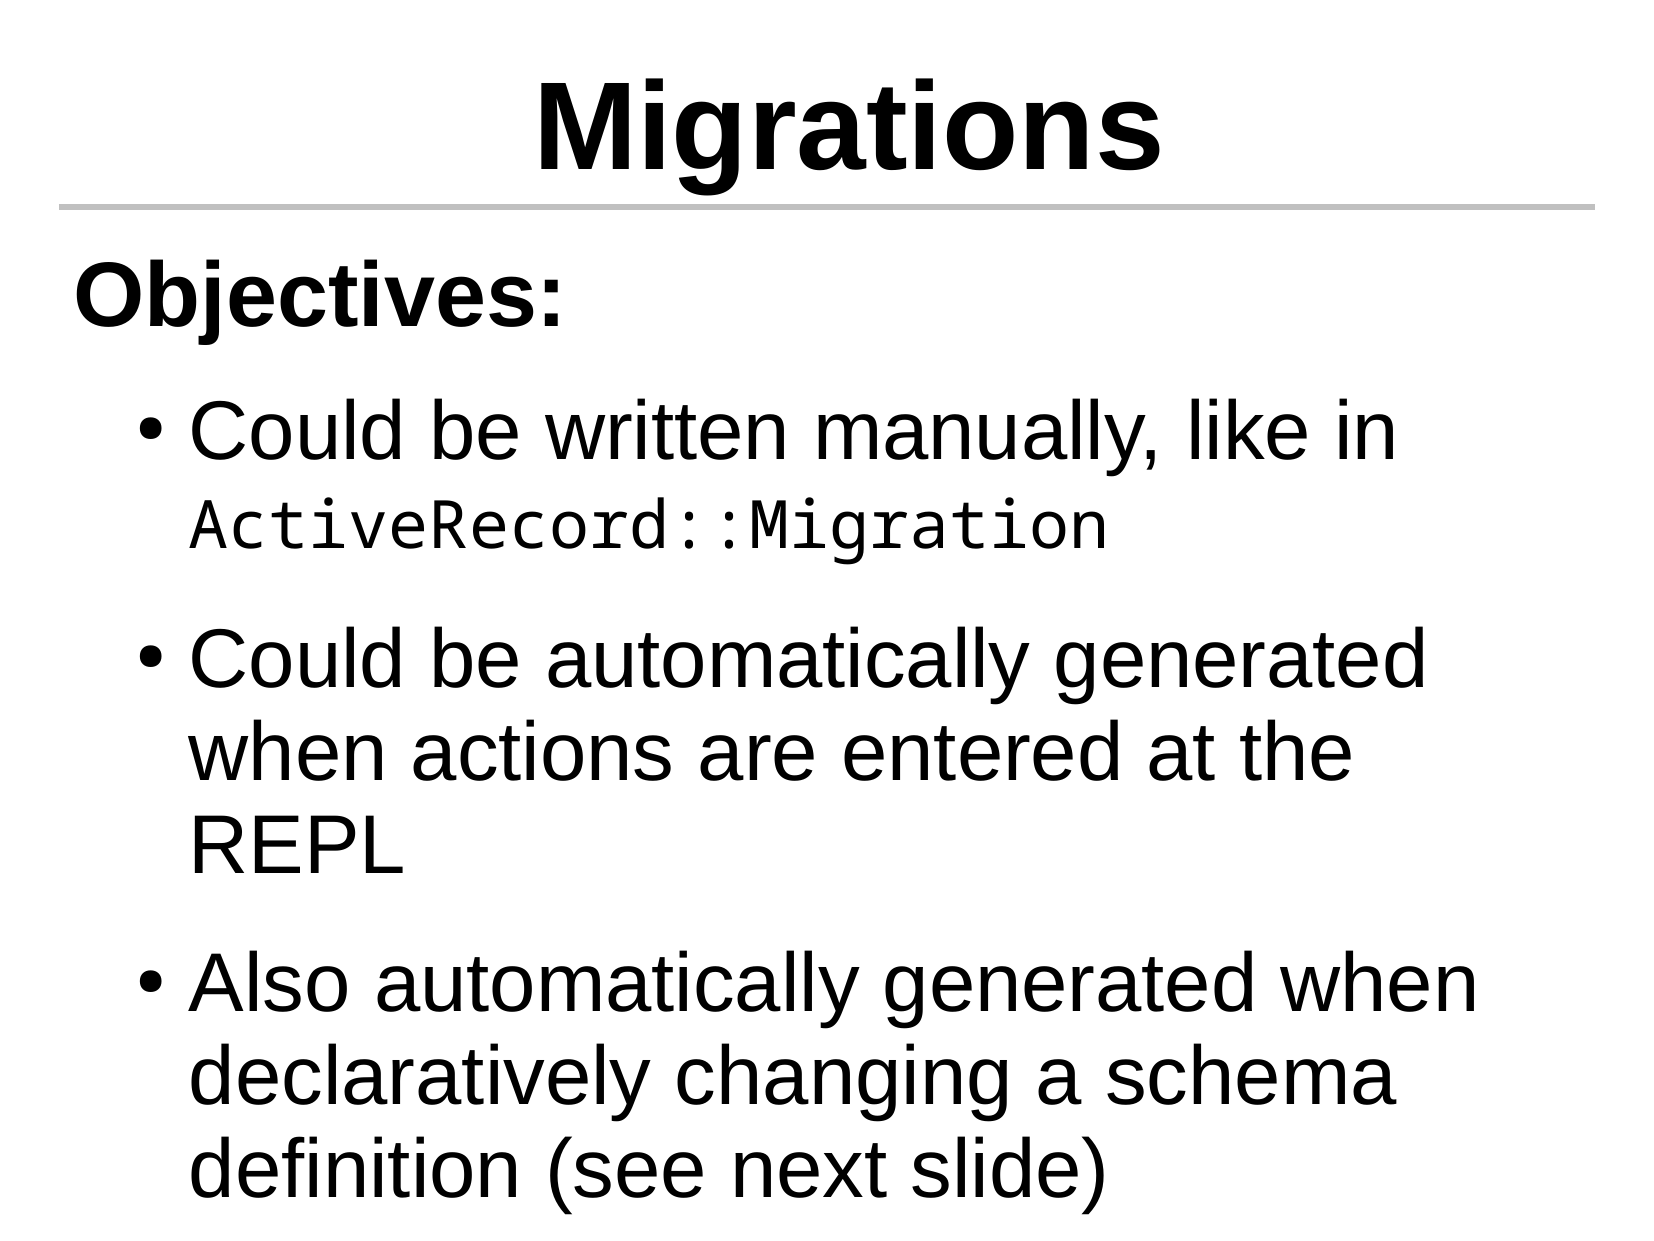

# Migrations
Objectives:
Could be written manually, like in ActiveRecord::Migration
Could be automatically generated when actions are entered at the REPL
Also automatically generated when declaratively changing a schema definition (see next slide)